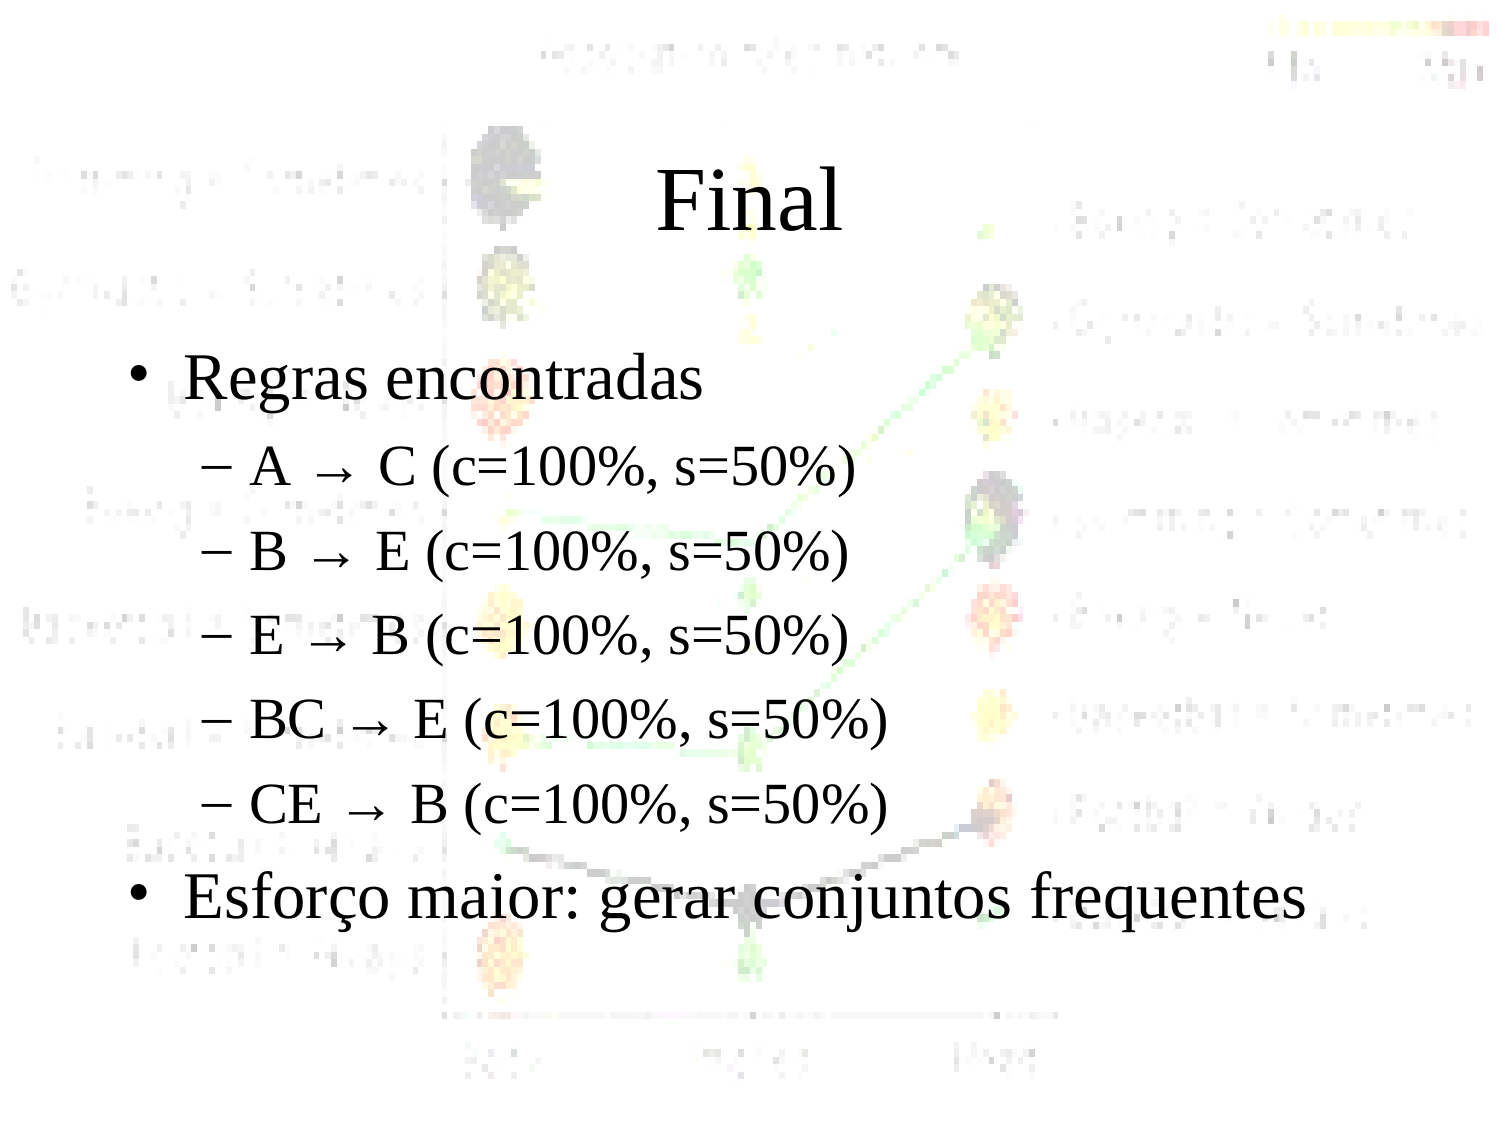

# Final
Regras encontradas
A → C (c=100%, s=50%)
B → E (c=100%, s=50%)
E → B (c=100%, s=50%)
BC → E (c=100%, s=50%)
CE → B (c=100%, s=50%)
Esforço maior: gerar conjuntos frequentes